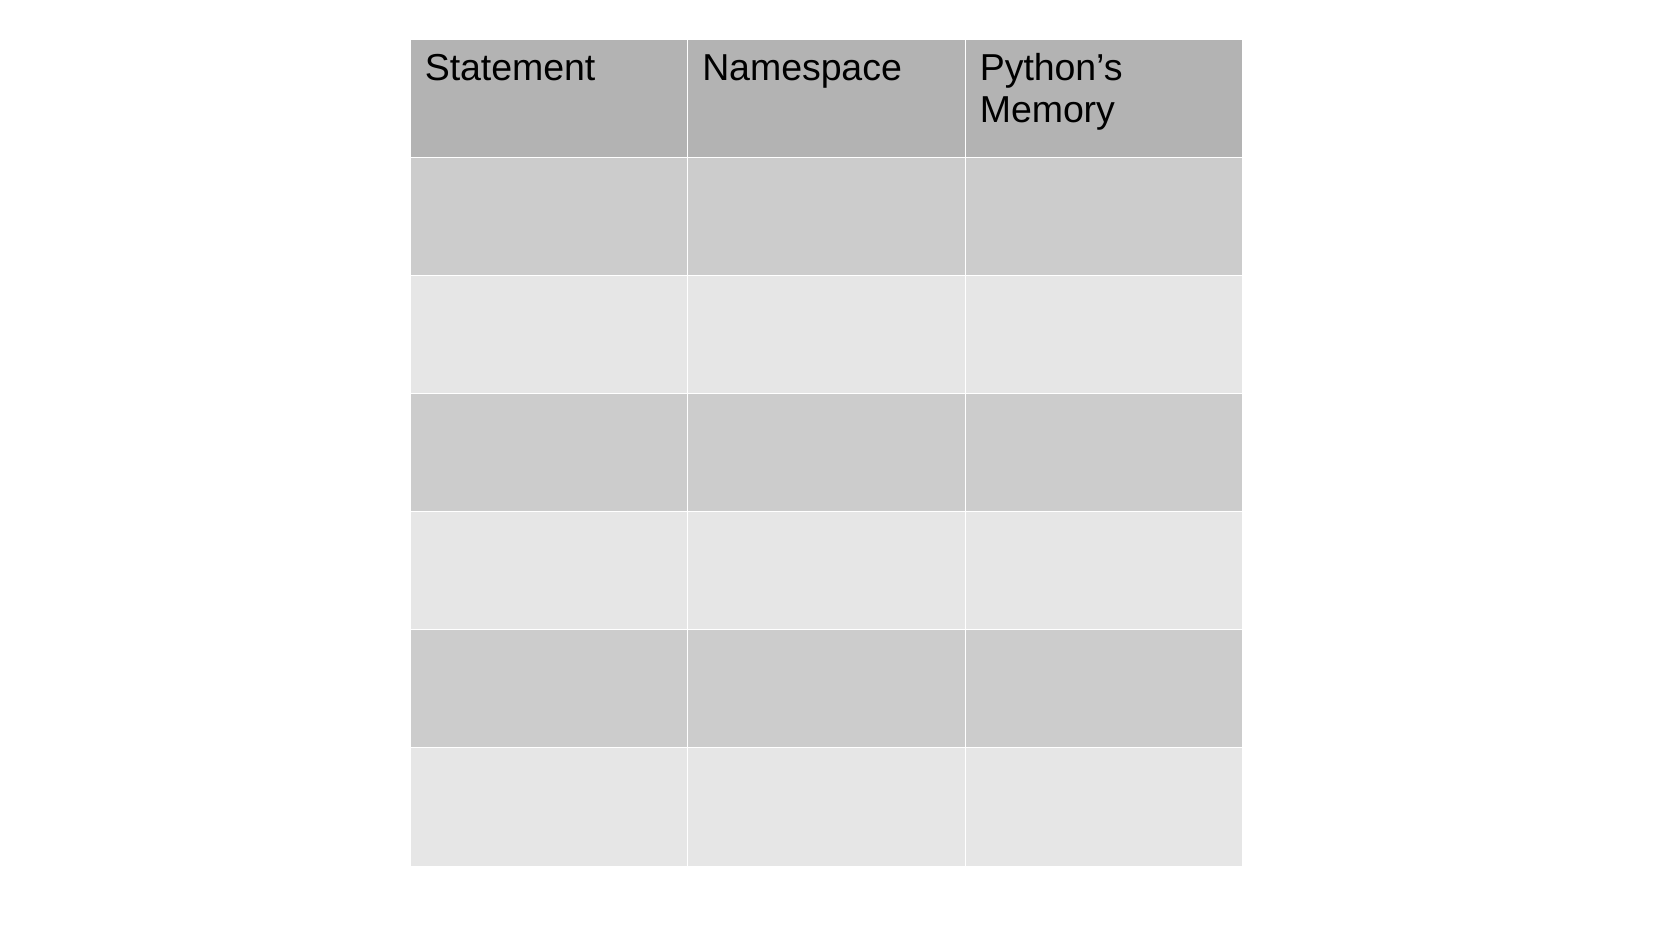

| Statement | Namespace | Python’s Memory |
| --- | --- | --- |
| | | |
| | | |
| | | |
| | | |
| | | |
| | | |